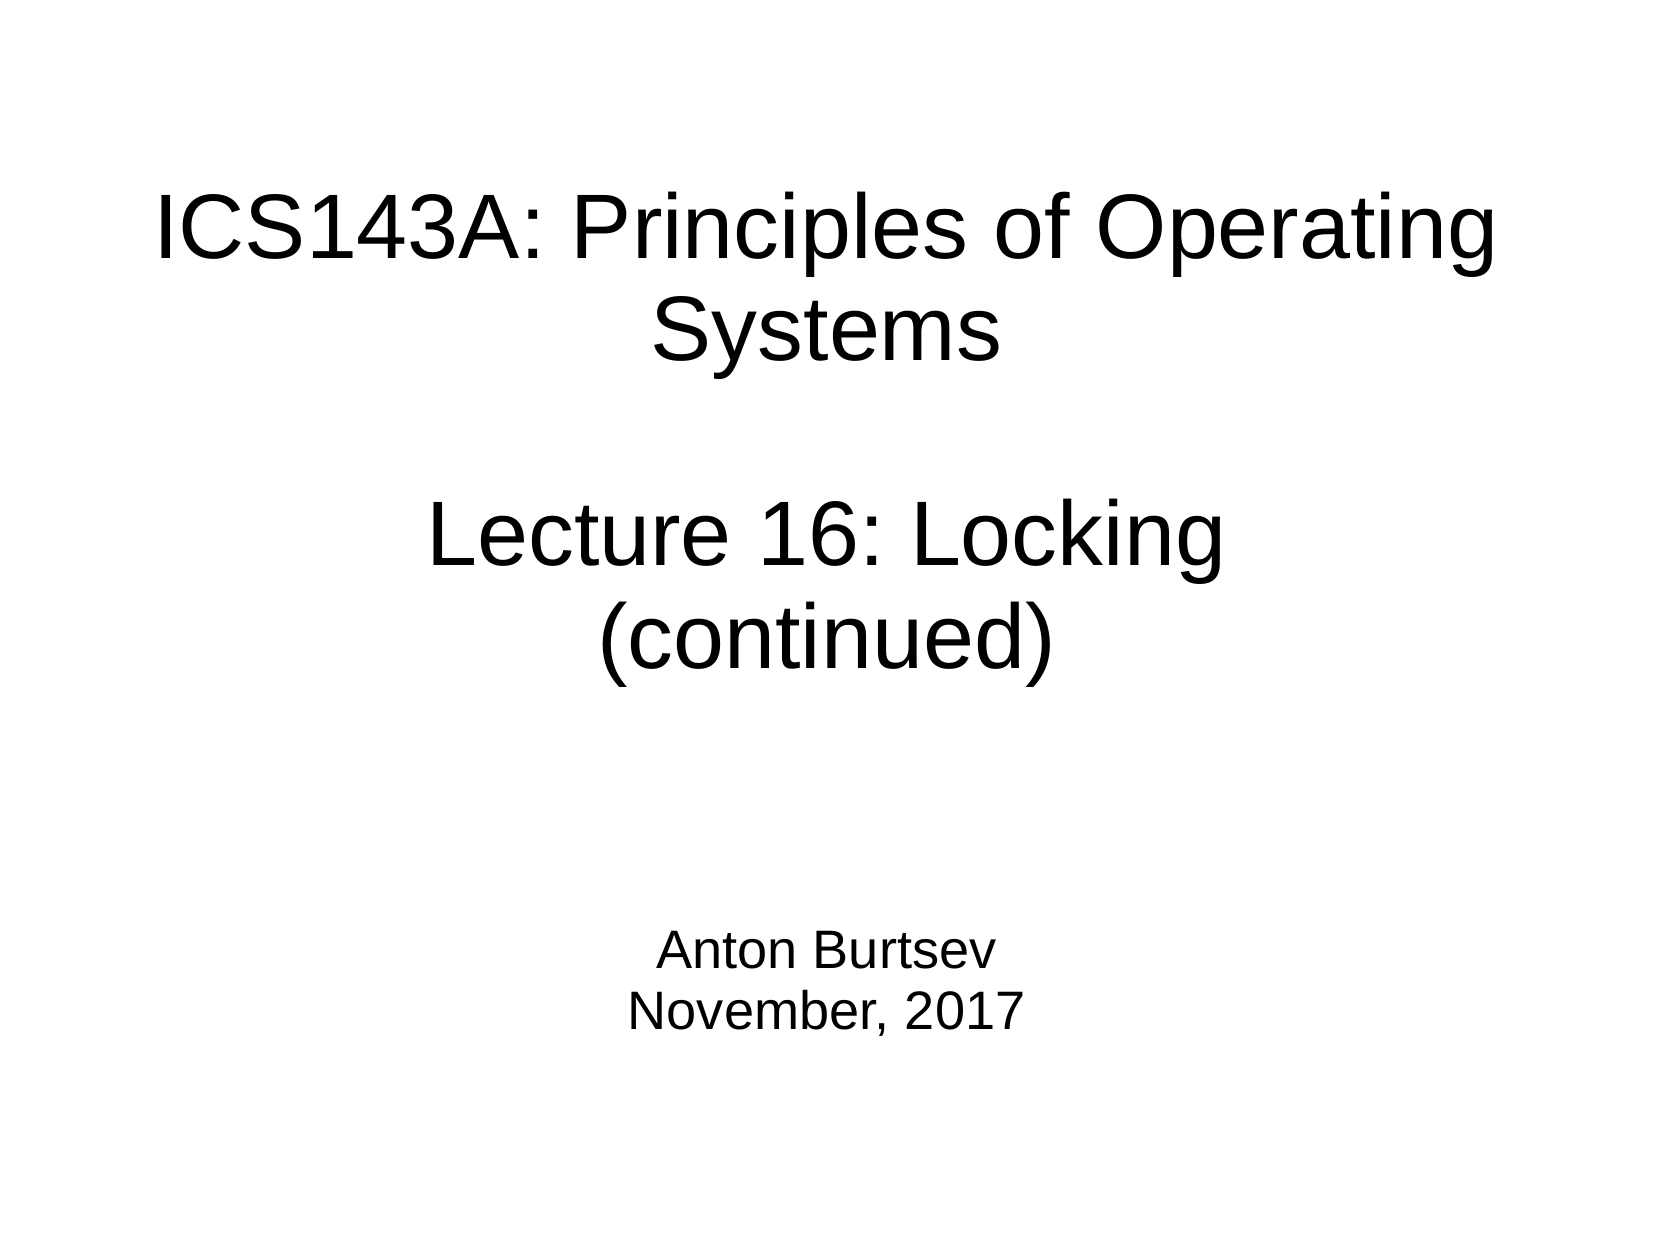

# ICS143A: Principles of Operating Systems Lecture 16: Locking (continued)
Anton Burtsev
November, 2017